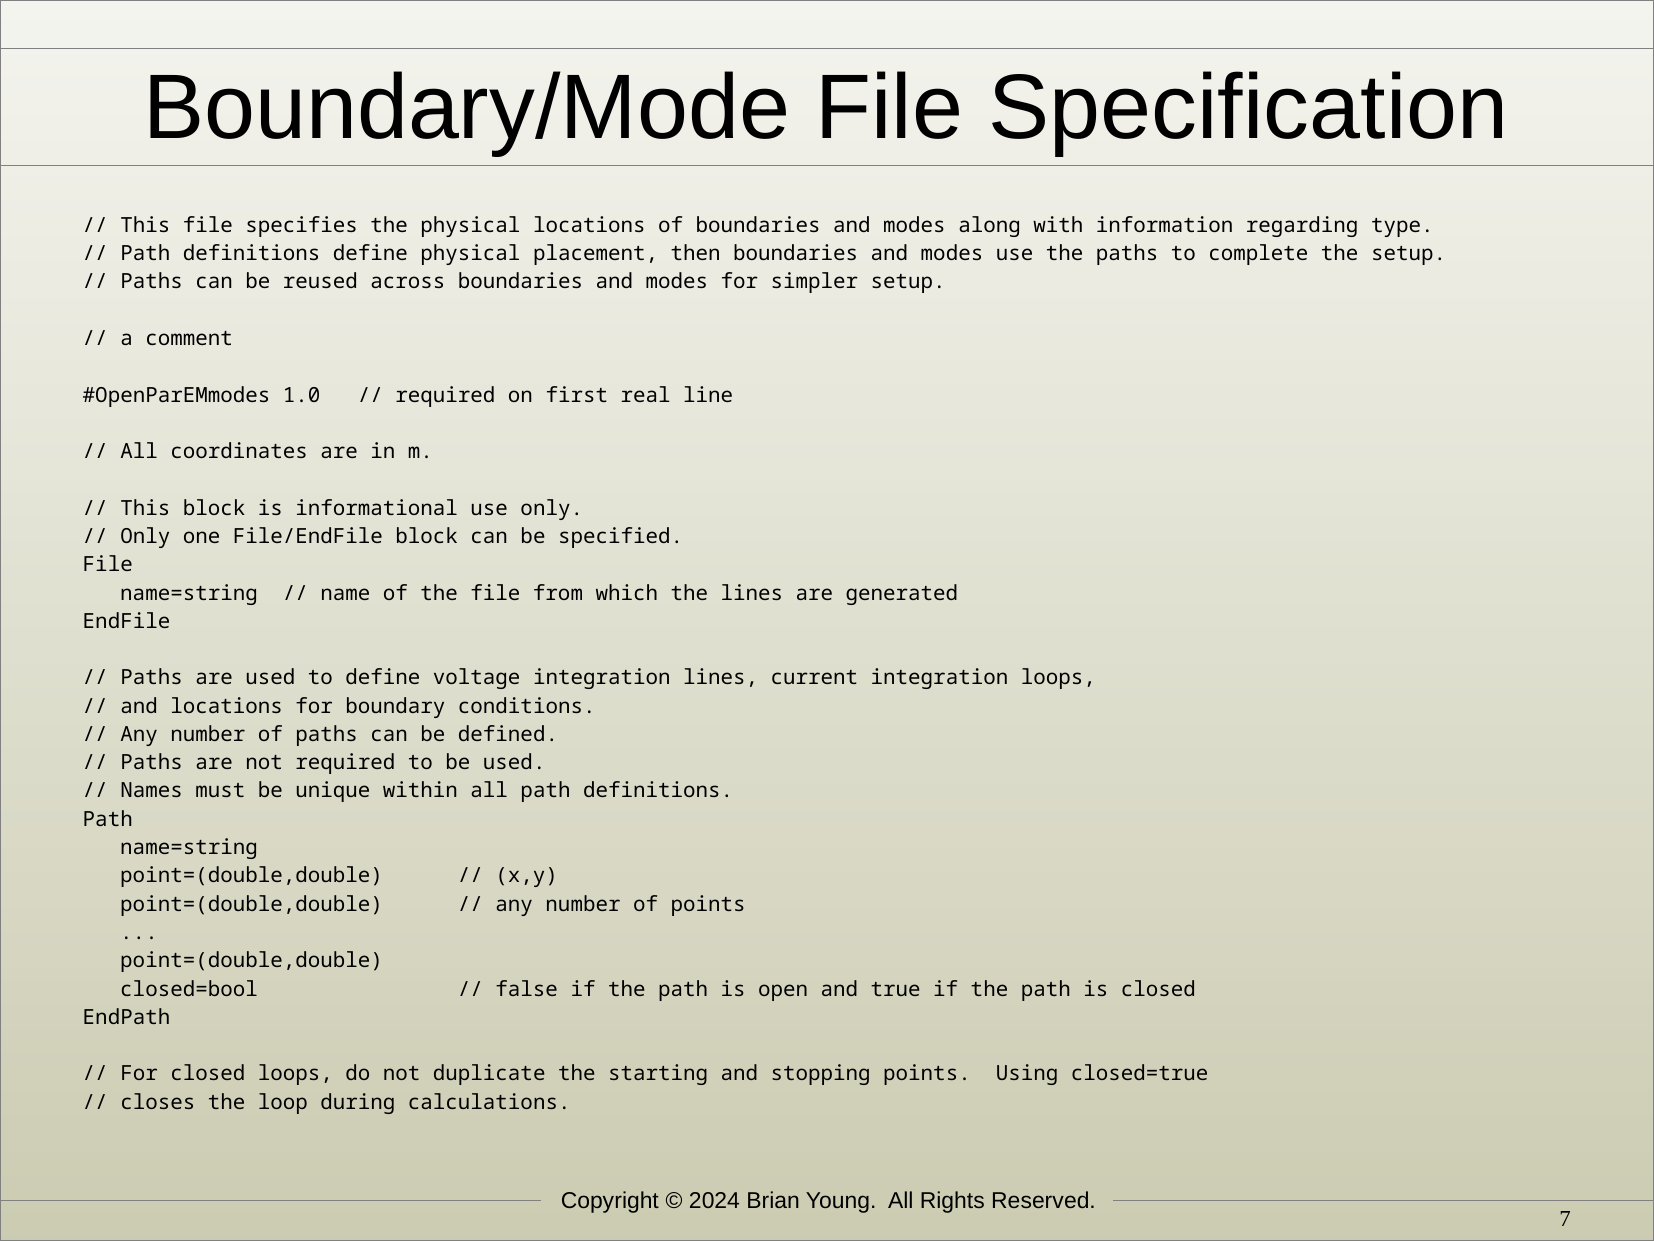

# Boundary/Mode File Specification
// This file specifies the physical locations of boundaries and modes along with information regarding type.
// Path definitions define physical placement, then boundaries and modes use the paths to complete the setup.
// Paths can be reused across boundaries and modes for simpler setup.
// a comment
#OpenParEMmodes 1.0 // required on first real line
// All coordinates are in m.
// This block is informational use only.
// Only one File/EndFile block can be specified.
File
 name=string // name of the file from which the lines are generated
EndFile
// Paths are used to define voltage integration lines, current integration loops,
// and locations for boundary conditions.
// Any number of paths can be defined.
// Paths are not required to be used.
// Names must be unique within all path definitions.
Path
 name=string
 point=(double,double) // (x,y)
 point=(double,double) // any number of points
 ...
 point=(double,double)
 closed=bool // false if the path is open and true if the path is closed
EndPath
// For closed loops, do not duplicate the starting and stopping points. Using closed=true
// closes the loop during calculations.
7